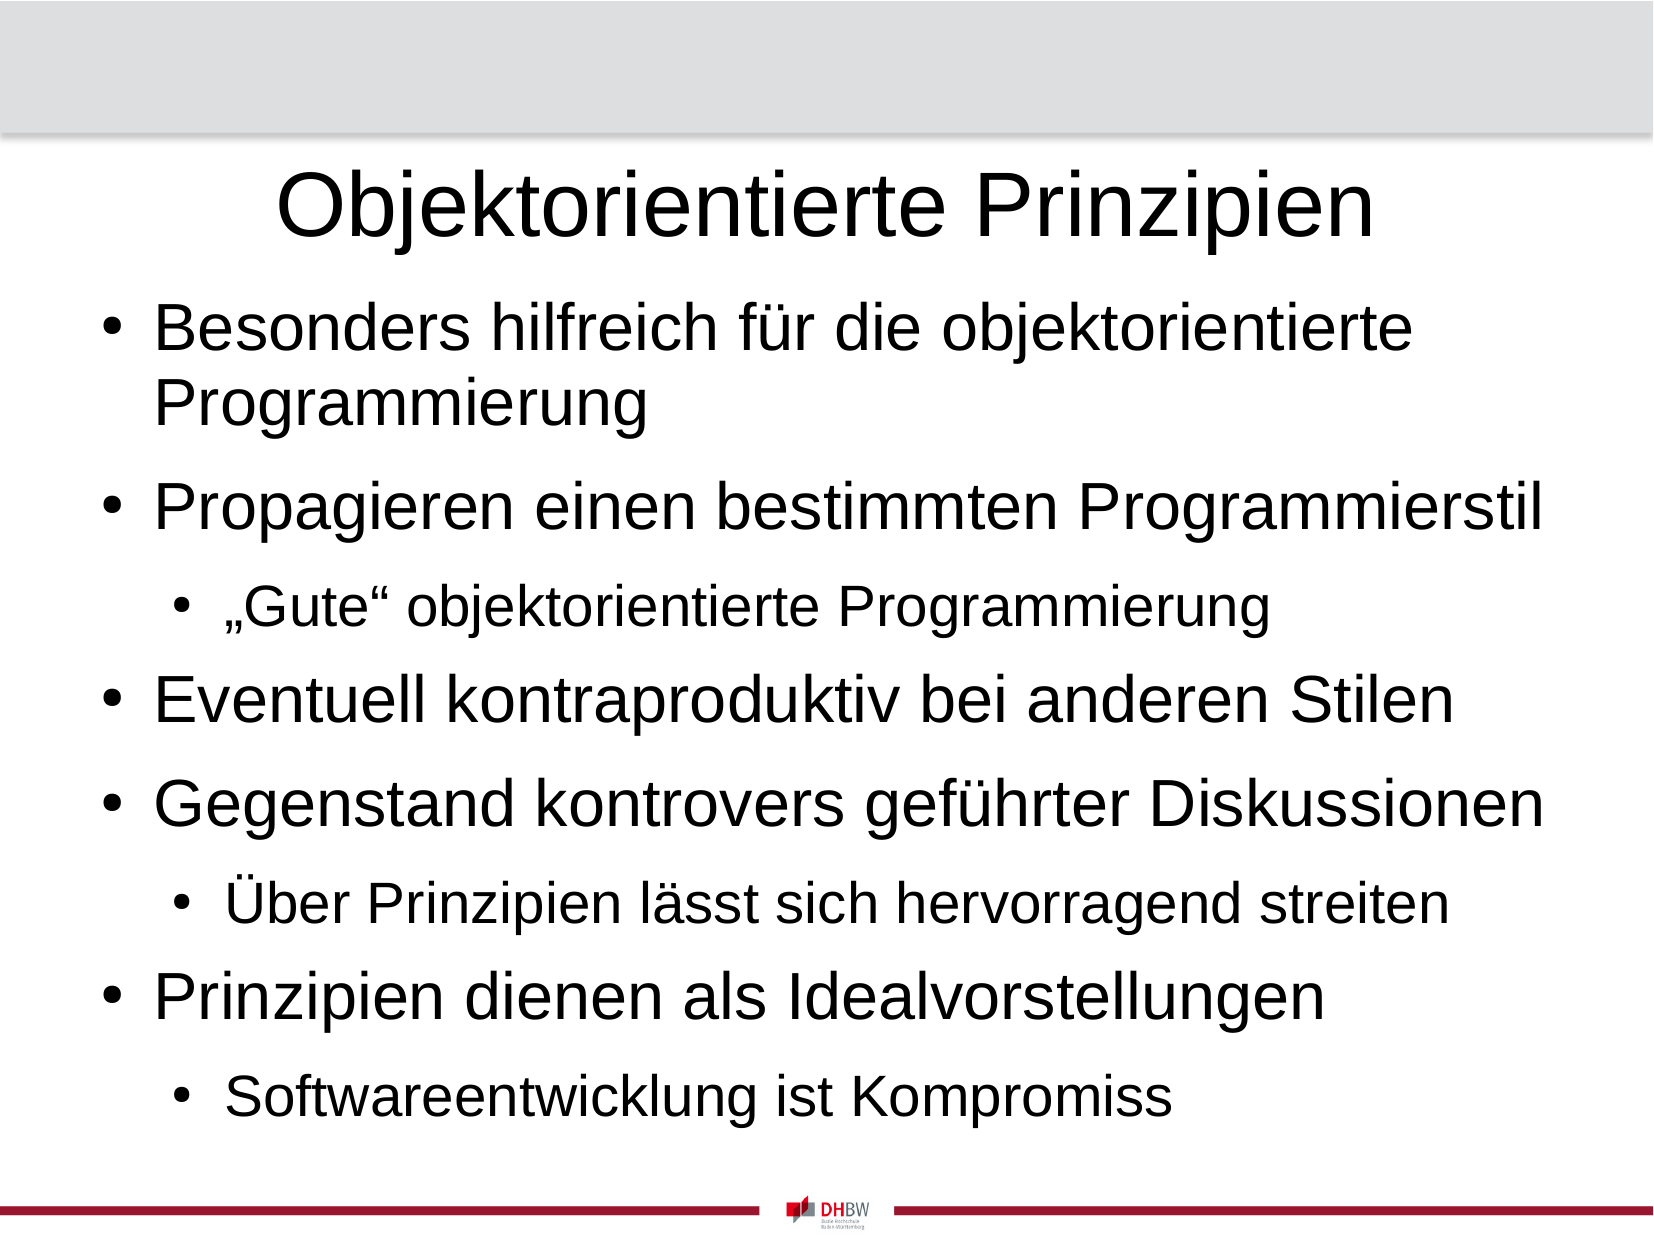

# Objektorientierte Prinzipien
Besonders hilfreich für die objektorientierte Programmierung
Propagieren einen bestimmten Programmierstil
„Gute“ objektorientierte Programmierung
Eventuell kontraproduktiv bei anderen Stilen
Gegenstand kontrovers geführter Diskussionen
Über Prinzipien lässt sich hervorragend streiten
Prinzipien dienen als Idealvorstellungen
Softwareentwicklung ist Kompromiss